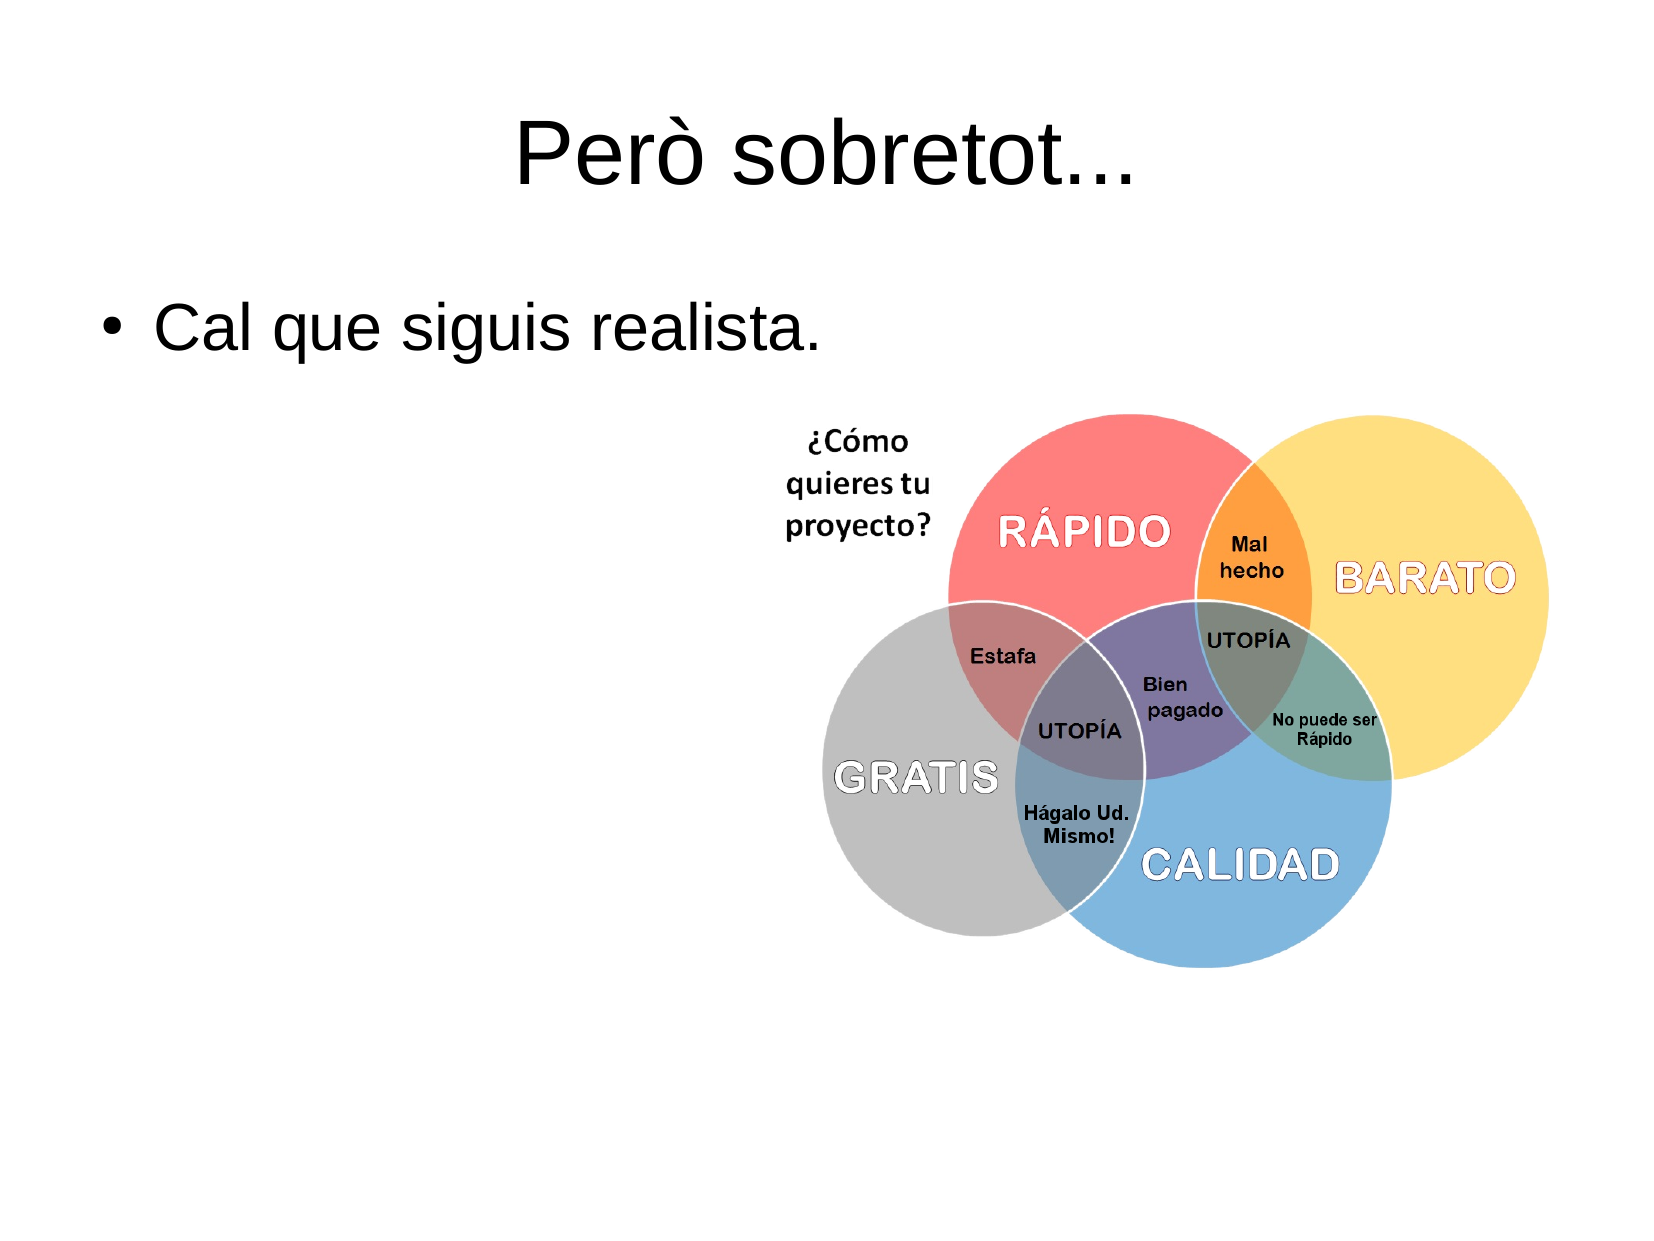

# Però sobretot...
Cal que siguis realista.